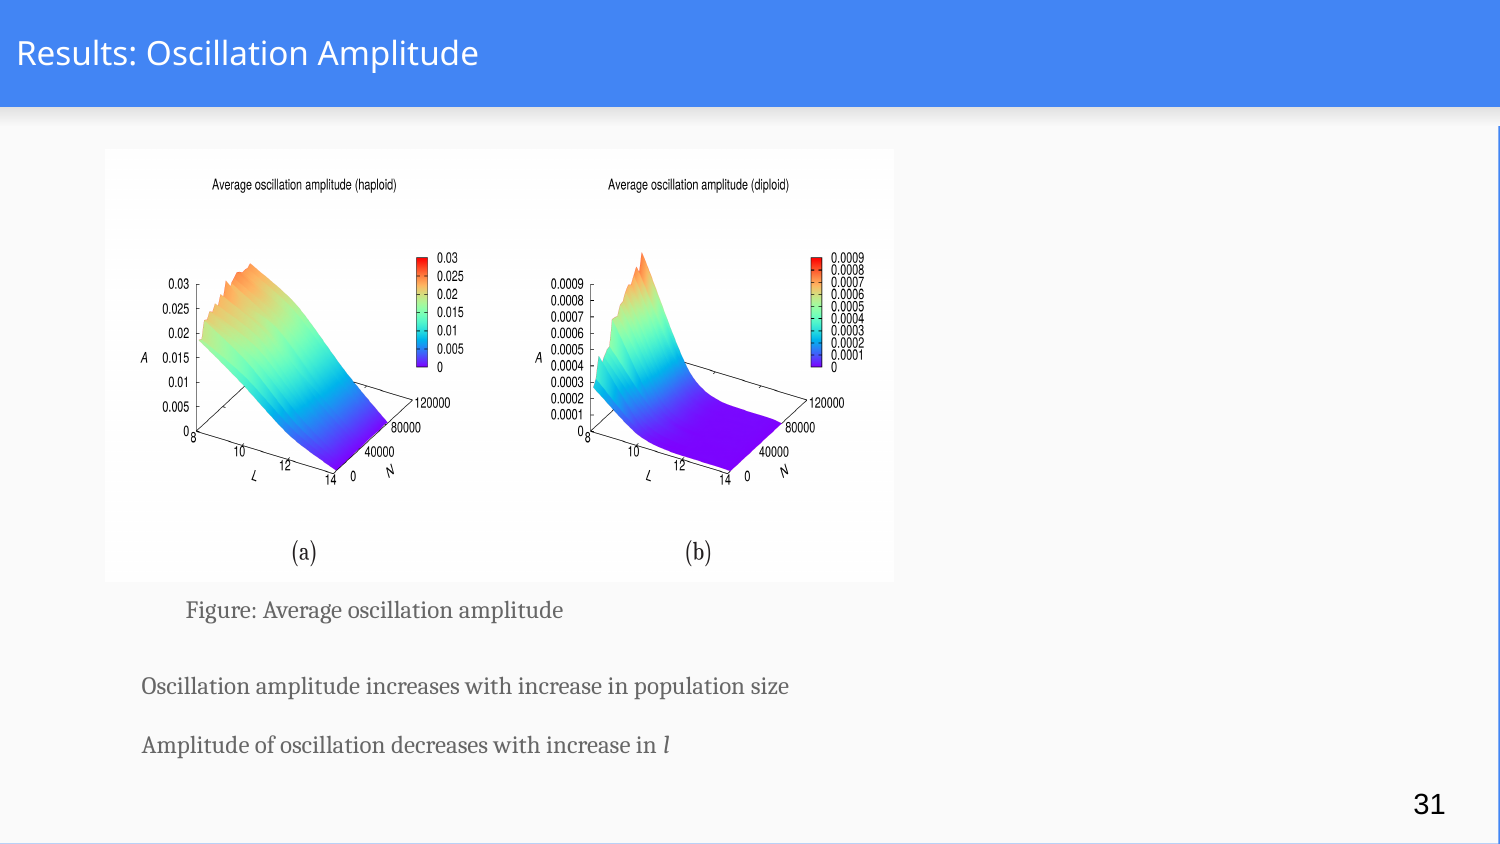

# Results: Oscillation Amplitude
Figure: Average oscillation amplitude
Oscillation amplitude increases with increase in population size
Amplitude of oscillation decreases with increase in l
31